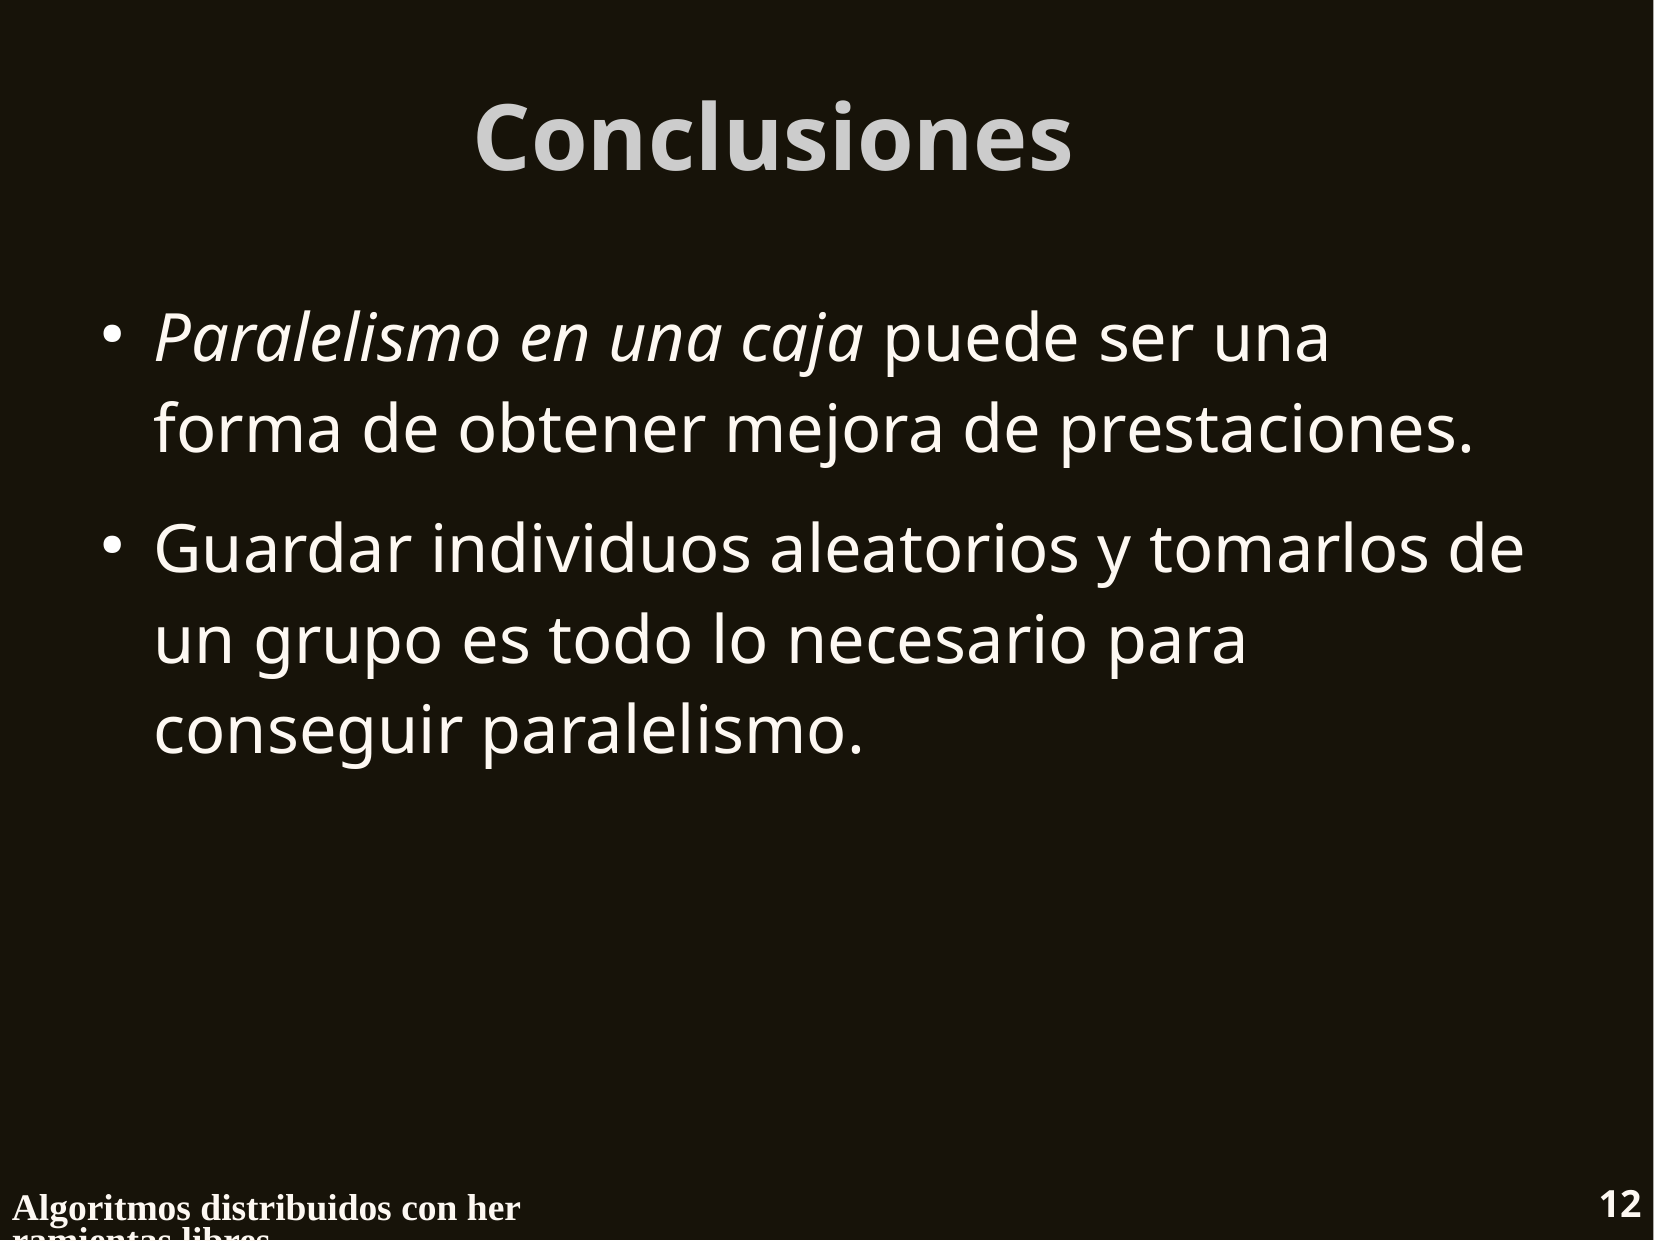

# Conclusiones
Paralelismo en una caja puede ser una forma de obtener mejora de prestaciones.
Guardar individuos aleatorios y tomarlos de un grupo es todo lo necesario para conseguir paralelismo.
Algoritmos distribuidos con herramientas libres
12